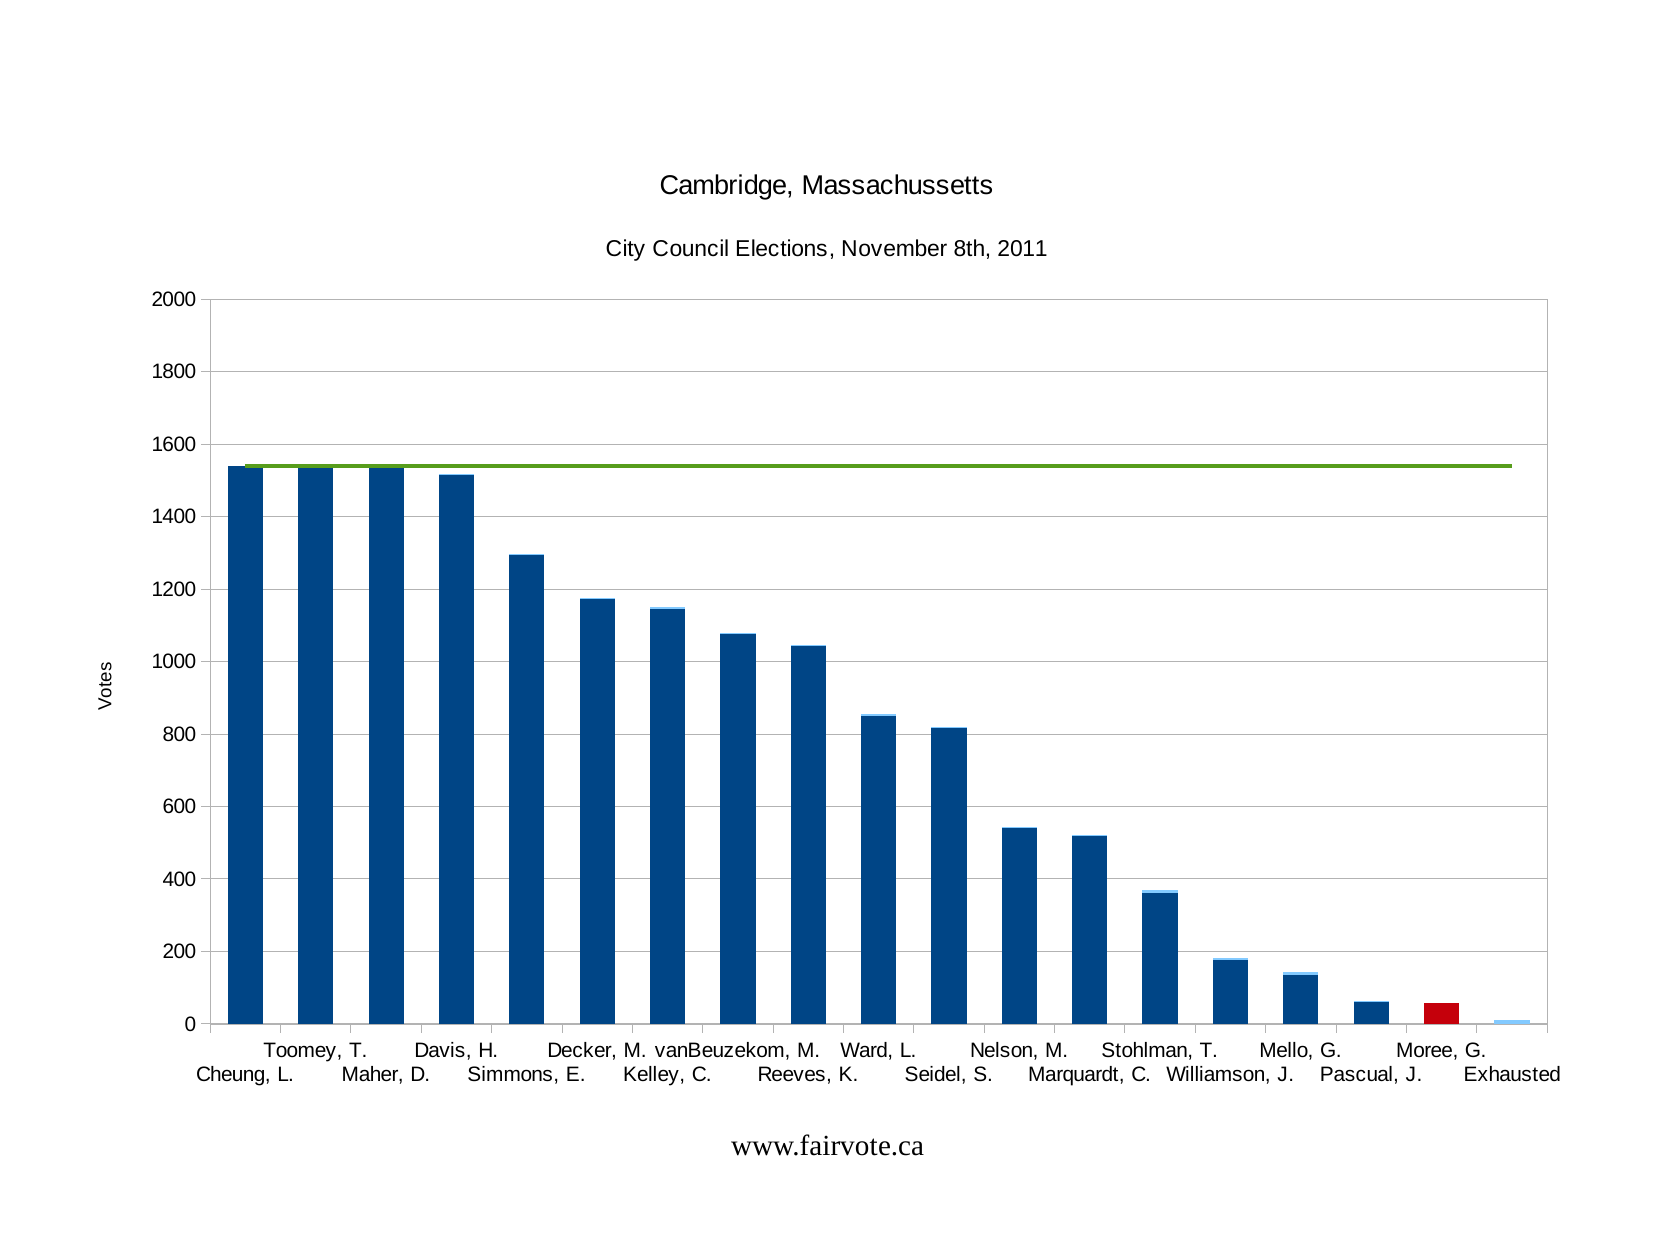

### Chart: Cambridge, Massachussetts
City Council Elections, November 8th, 2011
| Category | Blue | Rouge | Blue ciel | Ligne |
|---|---|---|---|---|
| Cheung, L. | 1540.0 | 0.0 | 0.0 | 1540.0 |
| Toomey, T. | 1540.0 | 0.0 | 0.0 | 1540.0 |
| Maher, D. | 1540.0 | 0.0 | 0.0 | 1540.0 |
| Davis, H. | 1516.0 | 0.0 | 2.0 | 1540.0 |
| Simmons, E. | 1293.0 | 0.0 | 3.0 | 1540.0 |
| Decker, M. | 1175.0 | 0.0 | 1.0 | 1540.0 |
| Kelley, C. | 1145.0 | 0.0 | 6.0 | 1540.0 |
| vanBeuzekom, M. | 1077.0 | 0.0 | 2.0 | 1540.0 |
| Reeves, K. | 1045.0 | 0.0 | 2.0 | 1540.0 |
| Ward, L. | 849.0 | 0.0 | 5.0 | 1540.0 |
| Seidel, S. | 818.0 | 0.0 | 1.0 | 1540.0 |
| Nelson, M. | 542.0 | 0.0 | 2.0 | 1540.0 |
| Marquardt, C. | 519.0 | 0.0 | 2.0 | 1540.0 |
| Stohlman, T. | 361.0 | 0.0 | 9.0 | 1540.0 |
| Williamson, J. | 177.0 | 0.0 | 6.0 | 1540.0 |
| Mello, G. | 136.0 | 0.0 | 6.0 | 1540.0 |
| Pascual, J. | 61.0 | 0.0 | 1.0 | 1540.0 |
| Moree, G. | 0.0 | 59.0 | 0.0 | 1540.0 |
| Exhausted | 0.0 | 0.0 | 11.0 | 1540.0 |www.fairvote.ca